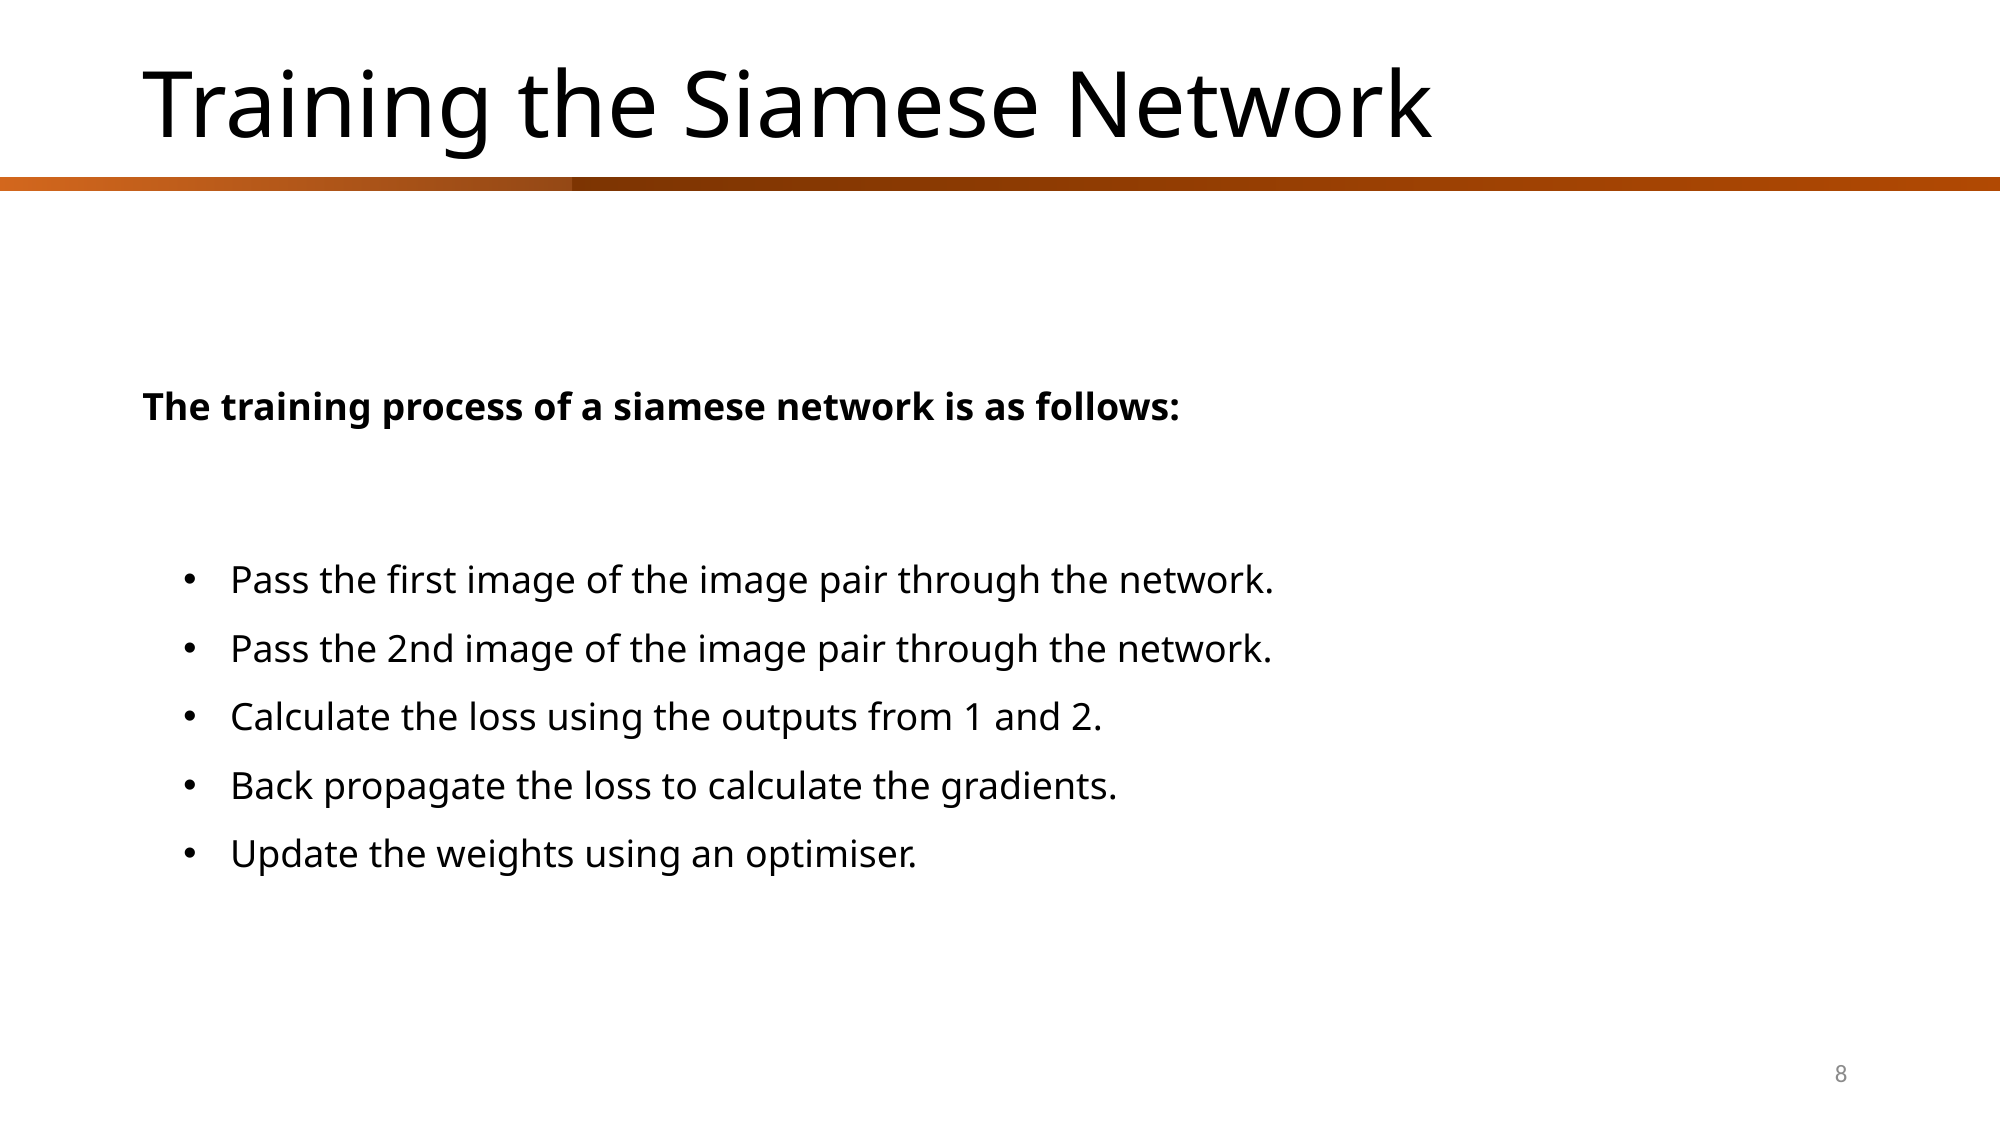

# Training the Siamese Network
The training process of a siamese network is as follows:
Pass the first image of the image pair through the network.
Pass the 2nd image of the image pair through the network.
Calculate the loss using the outputs from 1 and 2.
Back propagate the loss to calculate the gradients.
Update the weights using an optimiser.